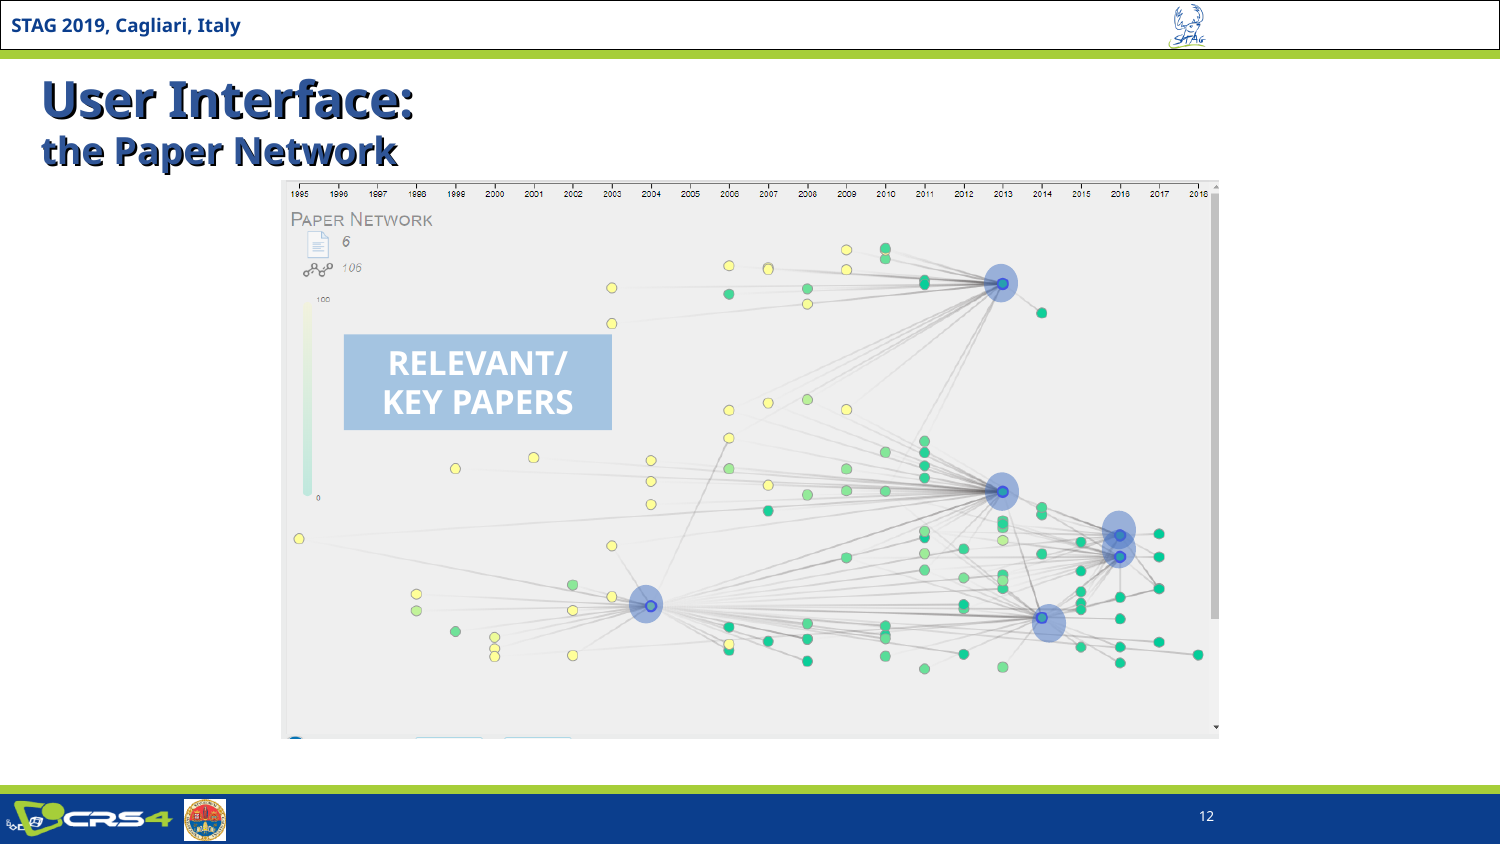

# User Interface: the Paper Network
RELEVANT/KEY PAPERS